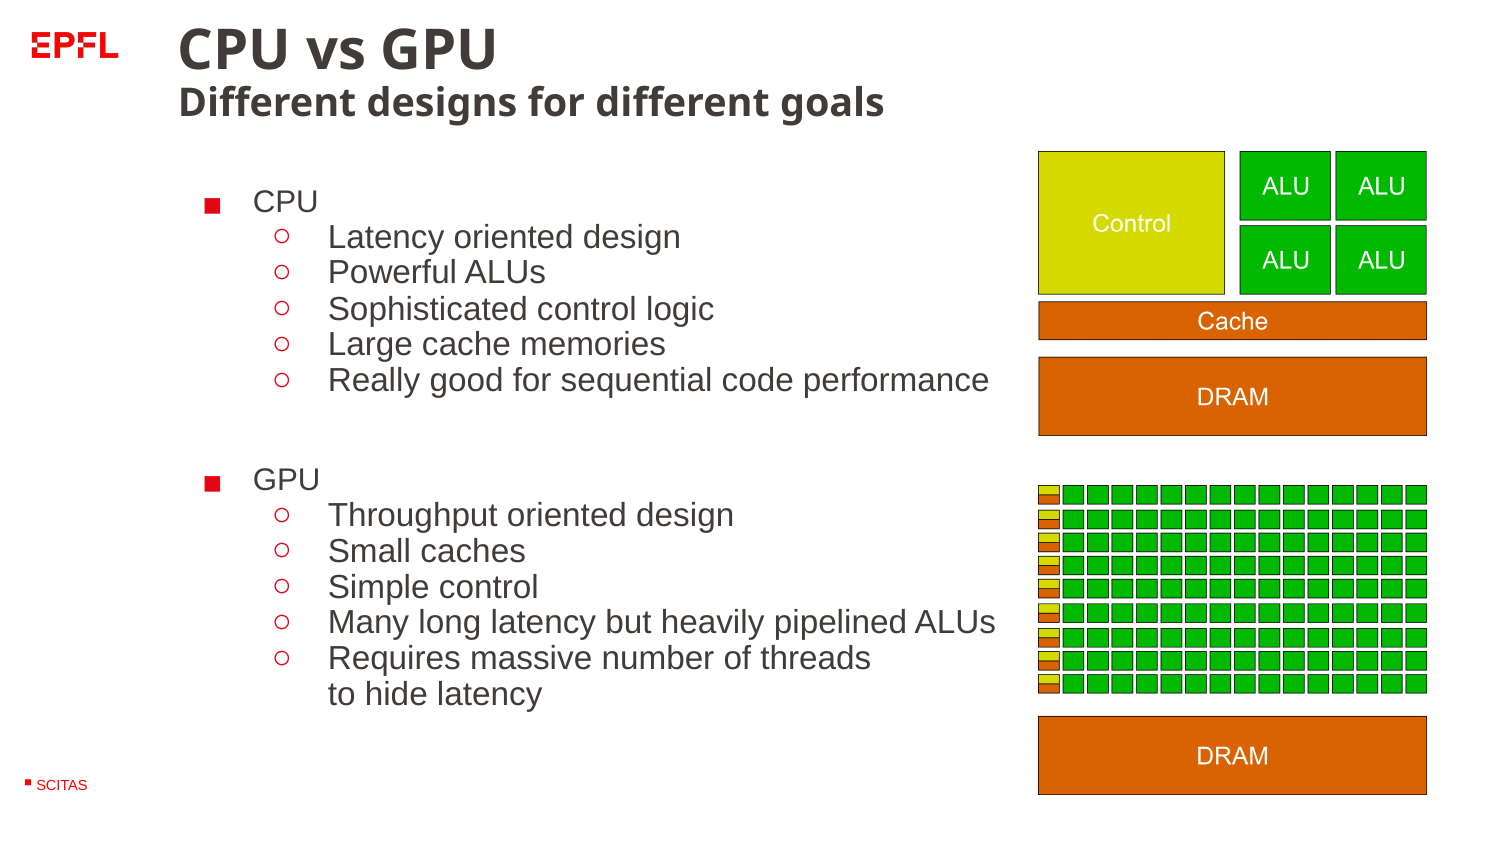

CPU vs GPU
Different designs for different goals
# CPU
Latency oriented design
Powerful ALUs
Sophisticated control logic
Large cache memories
Really good for sequential code performance
GPU
Throughput oriented design
Small caches
Simple control
Many long latency but heavily pipelined ALUs
Requires massive number of threads
to hide latency